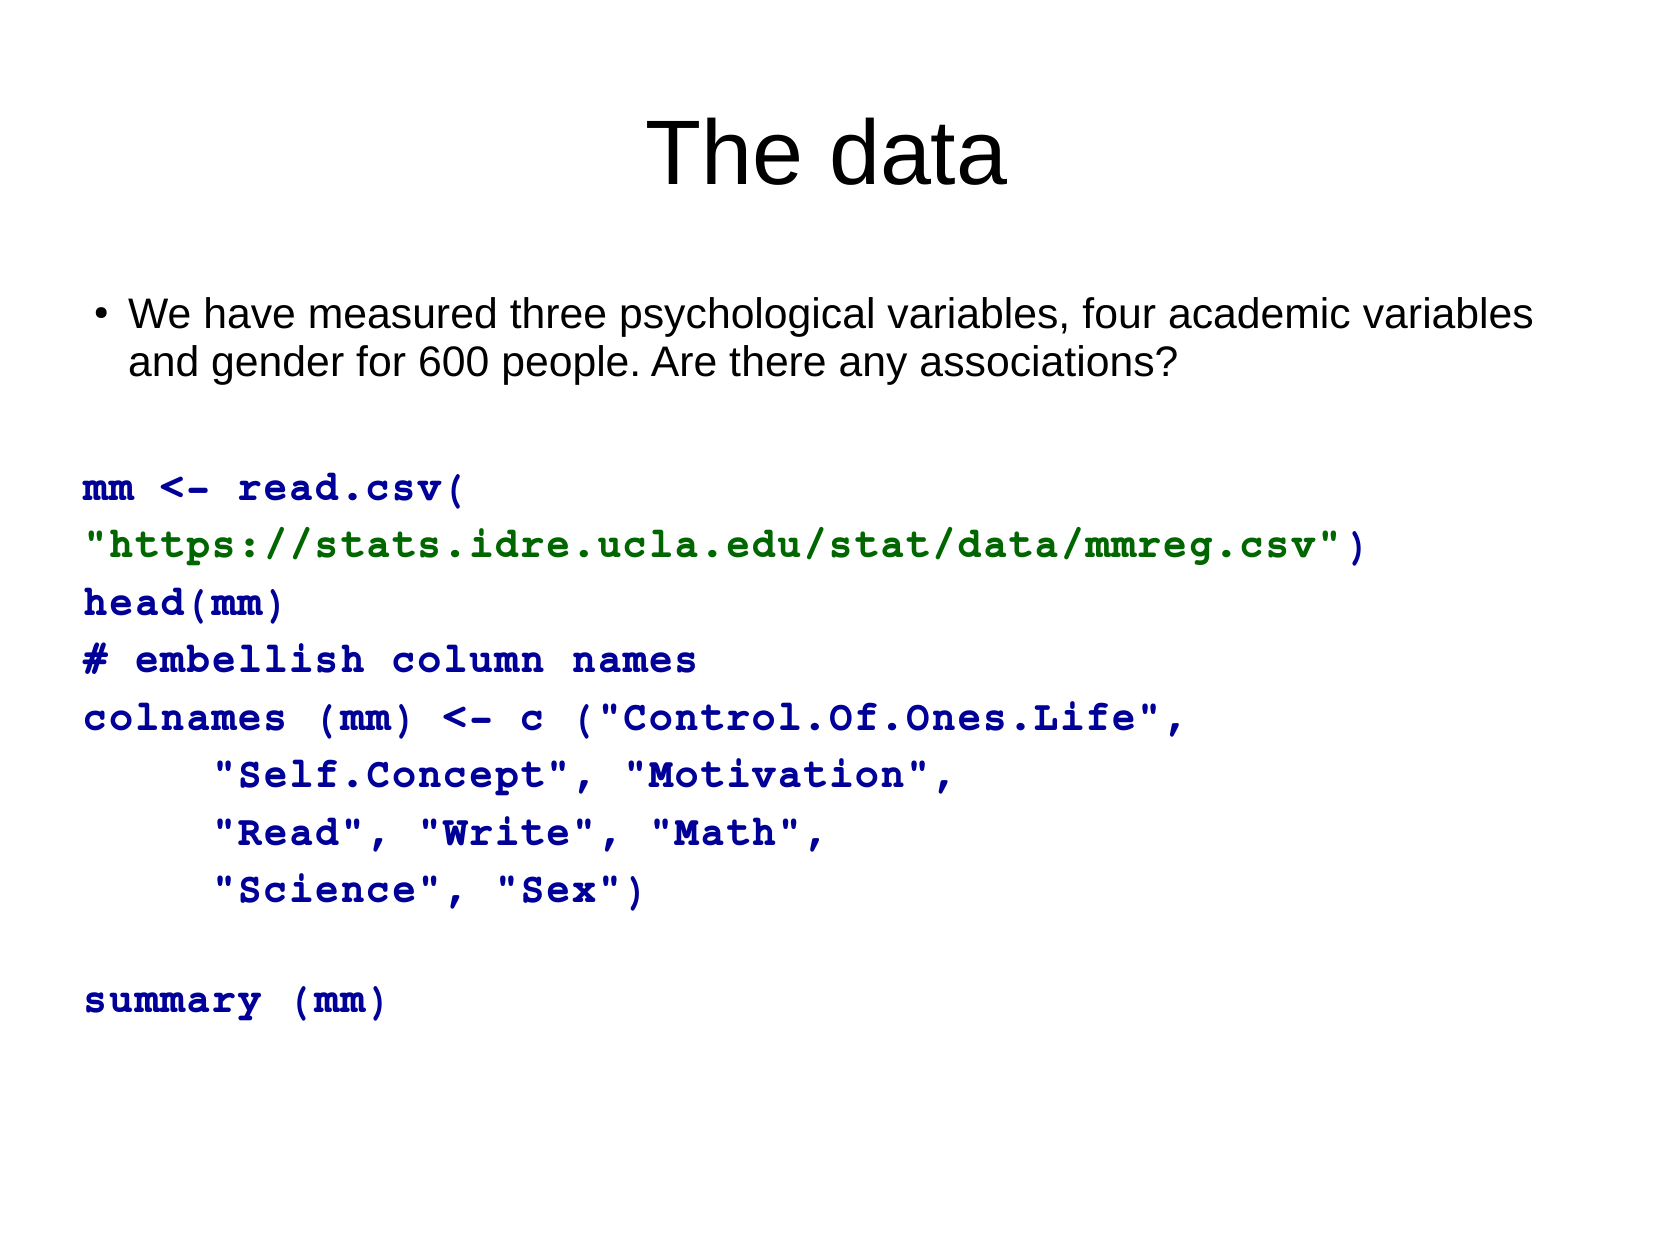

# The data
We have measured three psychological variables, four academic variables and gender for 600 people. Are there any associations?
mm <- read.csv(
"https://stats.idre.ucla.edu/stat/data/mmreg.csv")
head(mm)
# embellish column names
colnames (mm) <- c ("Control.Of.Ones.Life",
 "Self.Concept", "Motivation",
 "Read", "Write", "Math",
 "Science", "Sex")
summary (mm)